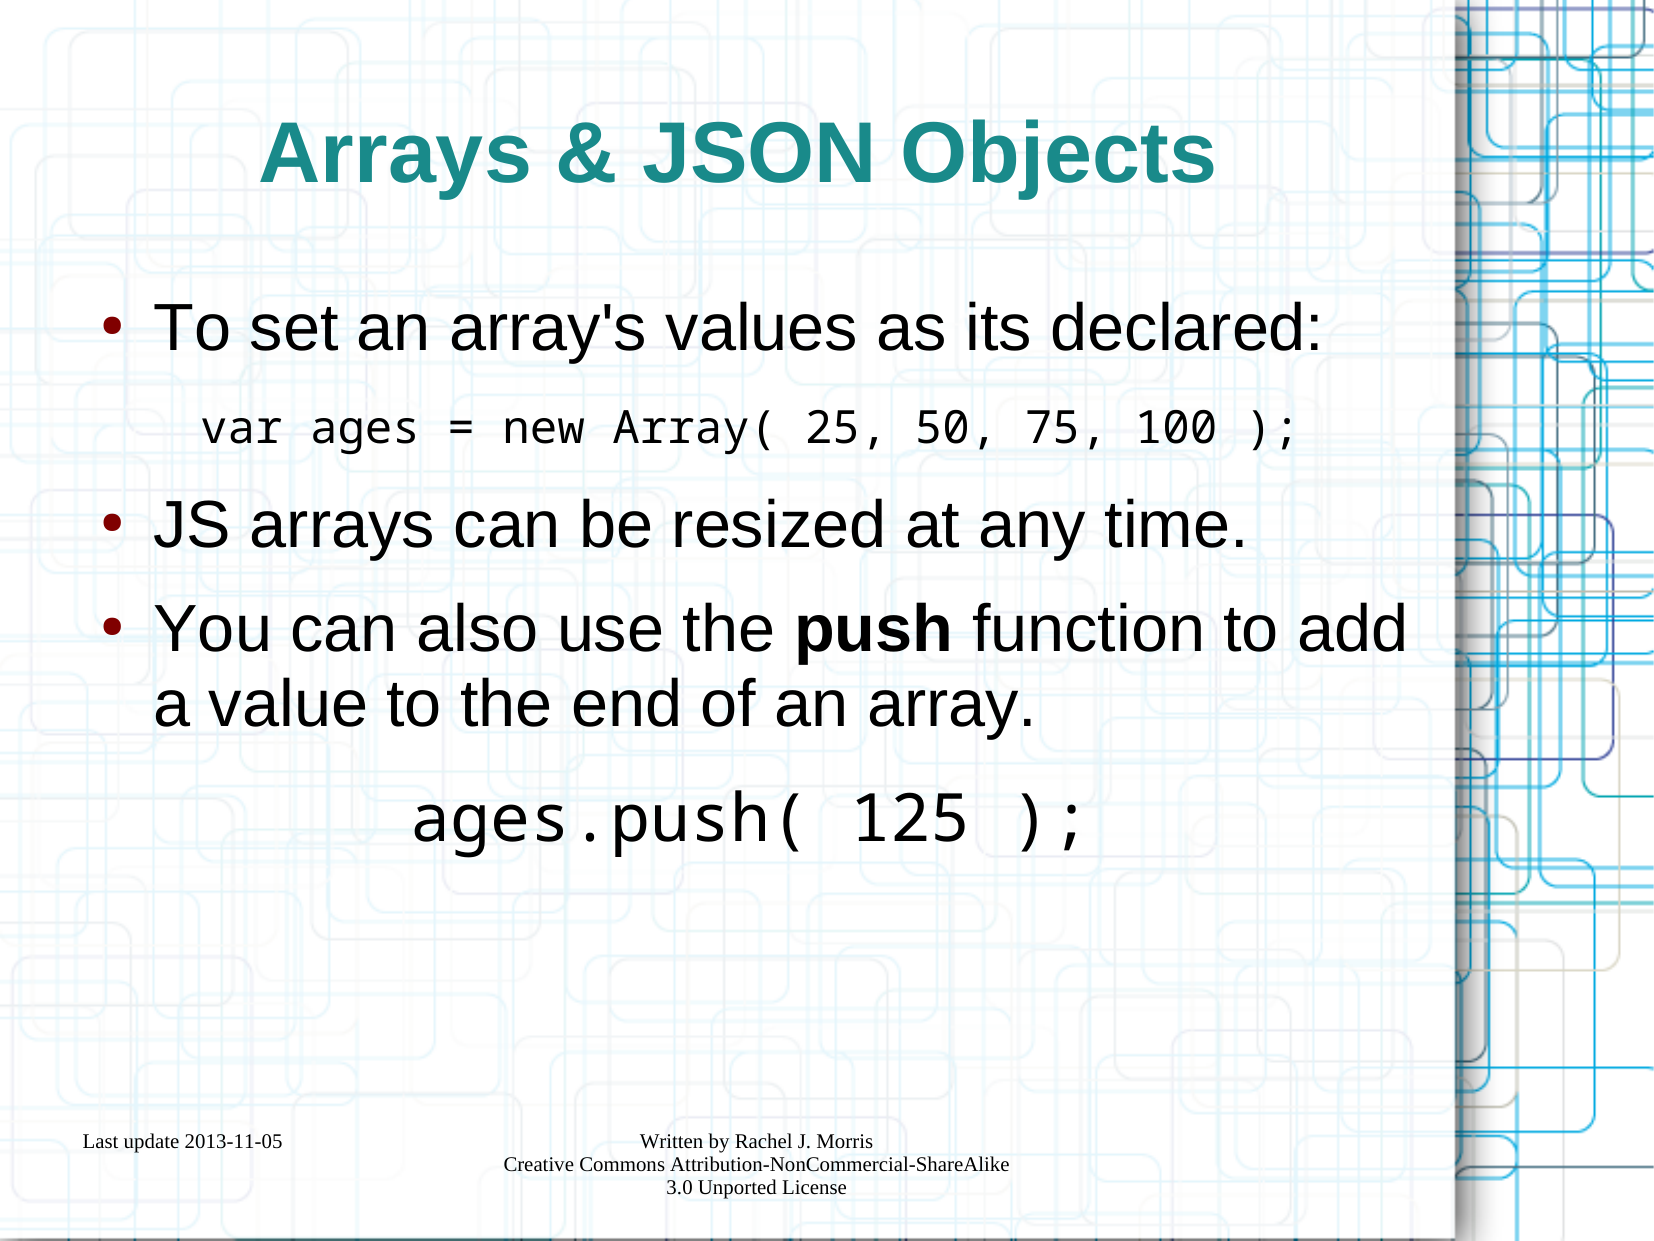

# Arrays & JSON Objects
To set an array's values as its declared:
var ages = new Array( 25, 50, 75, 100 );
JS arrays can be resized at any time.
You can also use the push function to add a value to the end of an array.
ages.push( 125 );